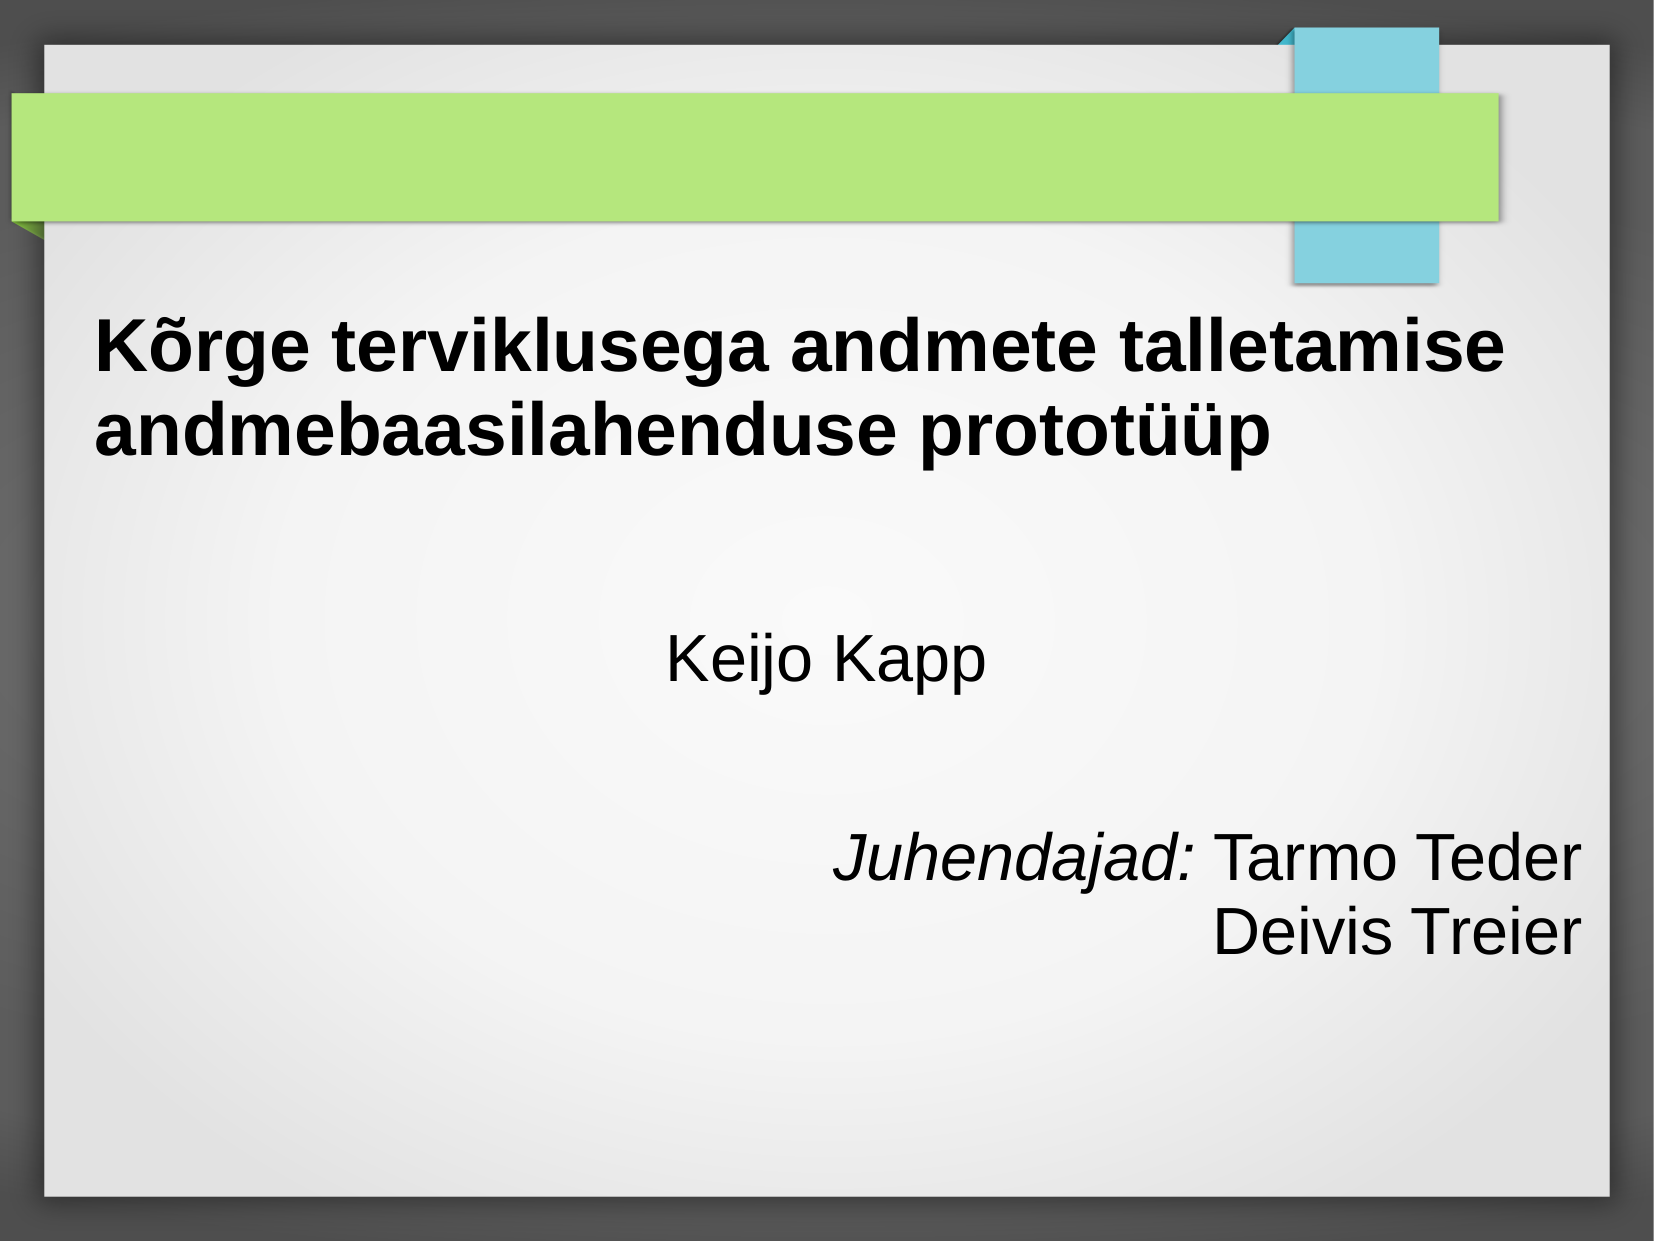

# Kõrge terviklusega andmete talletamise andmebaasilahenduse prototüüp
Keijo Kapp
Juhendajad: Tarmo Teder
Deivis Treier